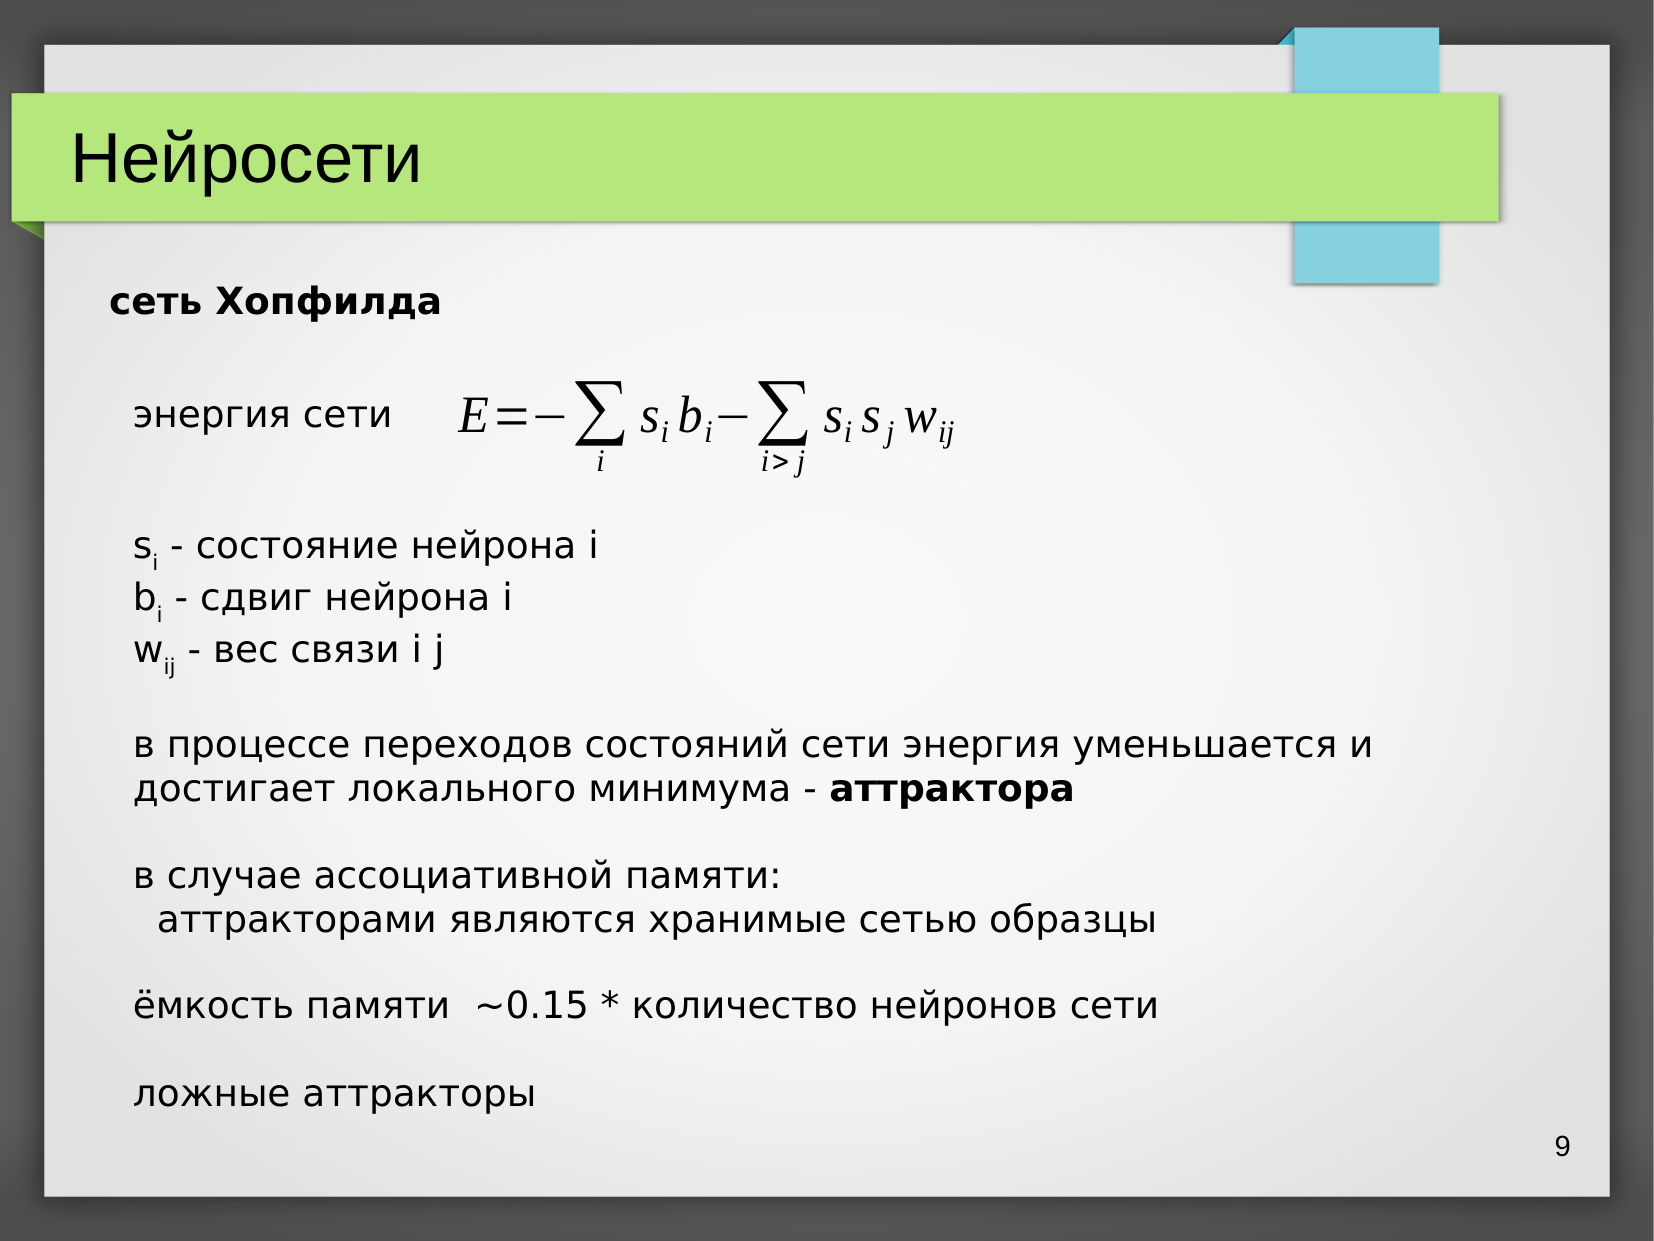

# Нейросети
сеть Хопфилда
энергия сети
si - состояние нейрона i
bi - сдвиг нейрона i
wij - вес связи i j
в процессе переходов состояний сети энергия уменьшается и достигает локального минимума - аттрактора
в случае ассоциативной памяти:
 аттракторами являются хранимые сетью образцы
ёмкость памяти ~0.15 * количество нейронов сети
ложные аттракторы
9